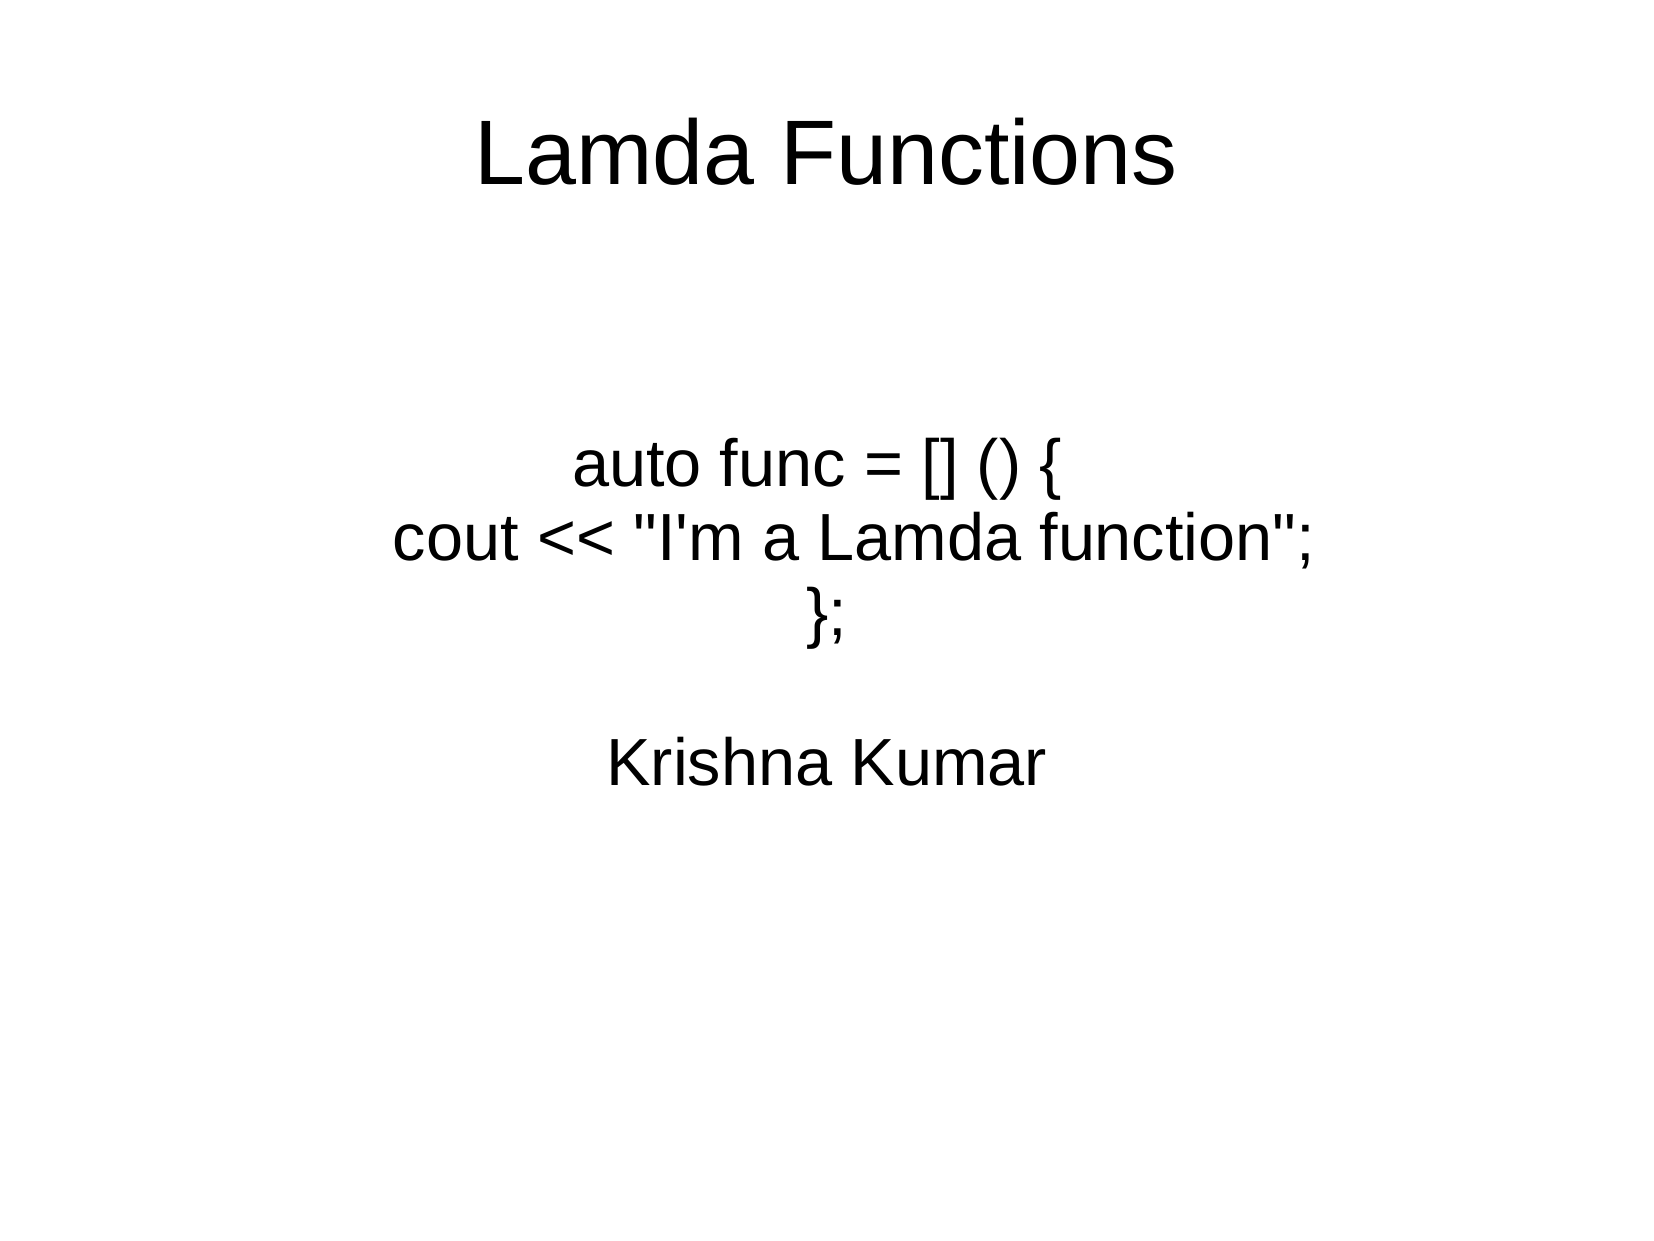

# Lamda Functions
auto func = [] () {
	cout << "I'm a Lamda function";
};
Krishna Kumar